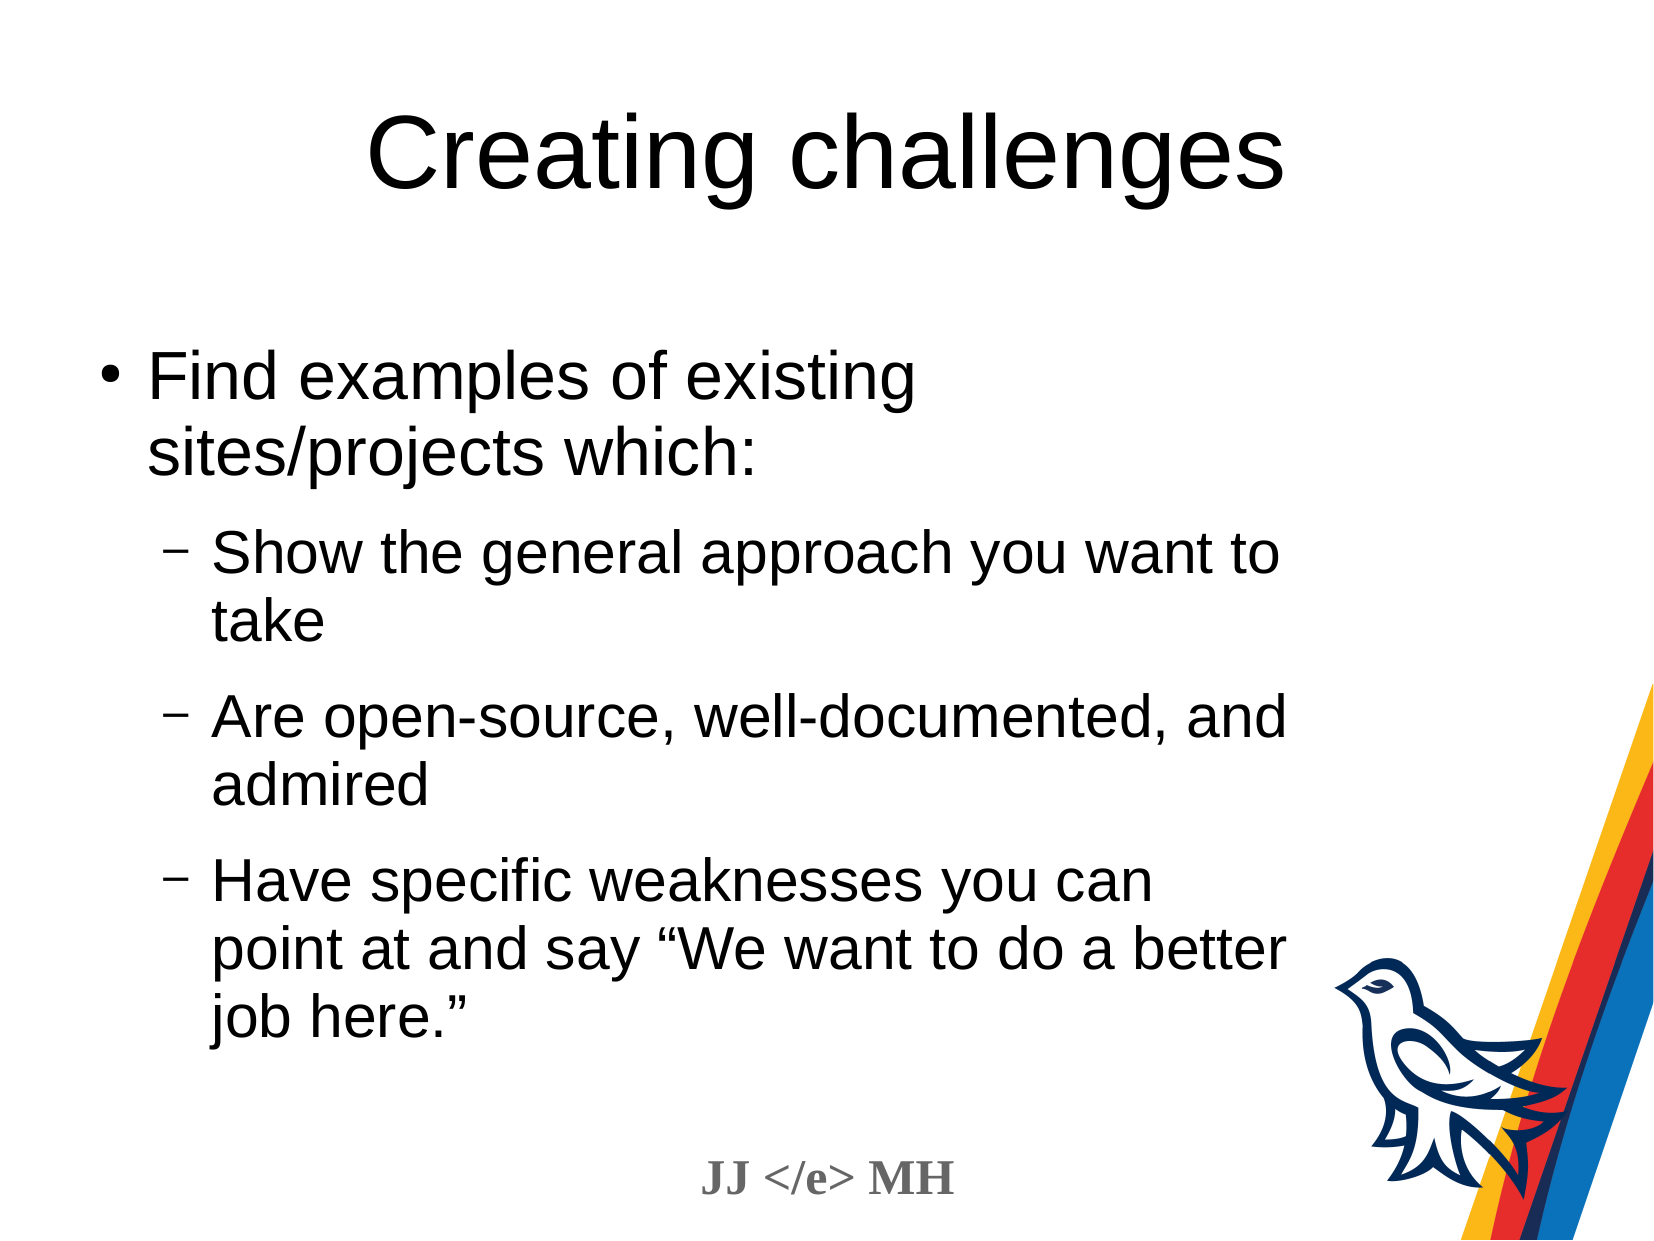

# Creating challenges
Find examples of existing sites/projects which:
Show the general approach you want to take
Are open-source, well-documented, and admired
Have specific weaknesses you can point at and say “We want to do a better job here.”